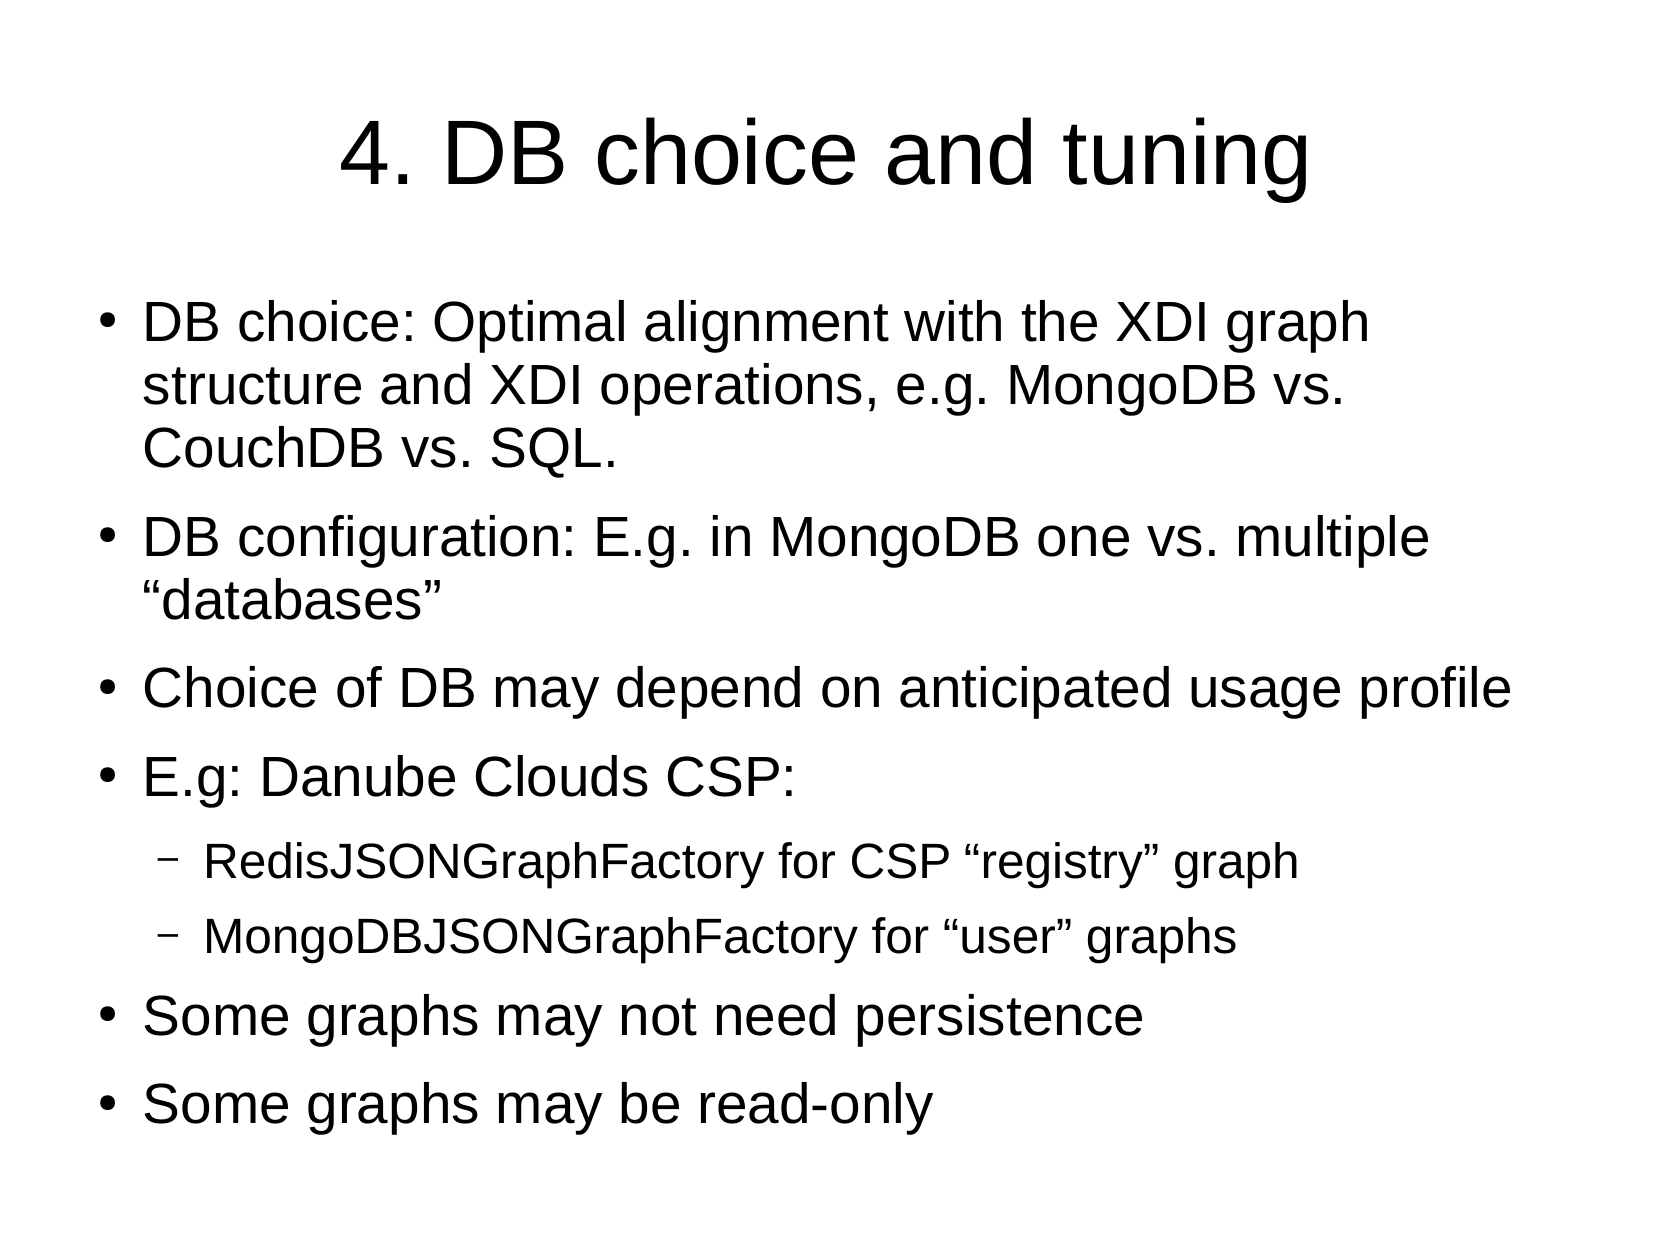

# 4. DB choice and tuning
DB choice: Optimal alignment with the XDI graph structure and XDI operations, e.g. MongoDB vs. CouchDB vs. SQL.
DB configuration: E.g. in MongoDB one vs. multiple “databases”
Choice of DB may depend on anticipated usage profile
E.g: Danube Clouds CSP:
RedisJSONGraphFactory for CSP “registry” graph
MongoDBJSONGraphFactory for “user” graphs
Some graphs may not need persistence
Some graphs may be read-only